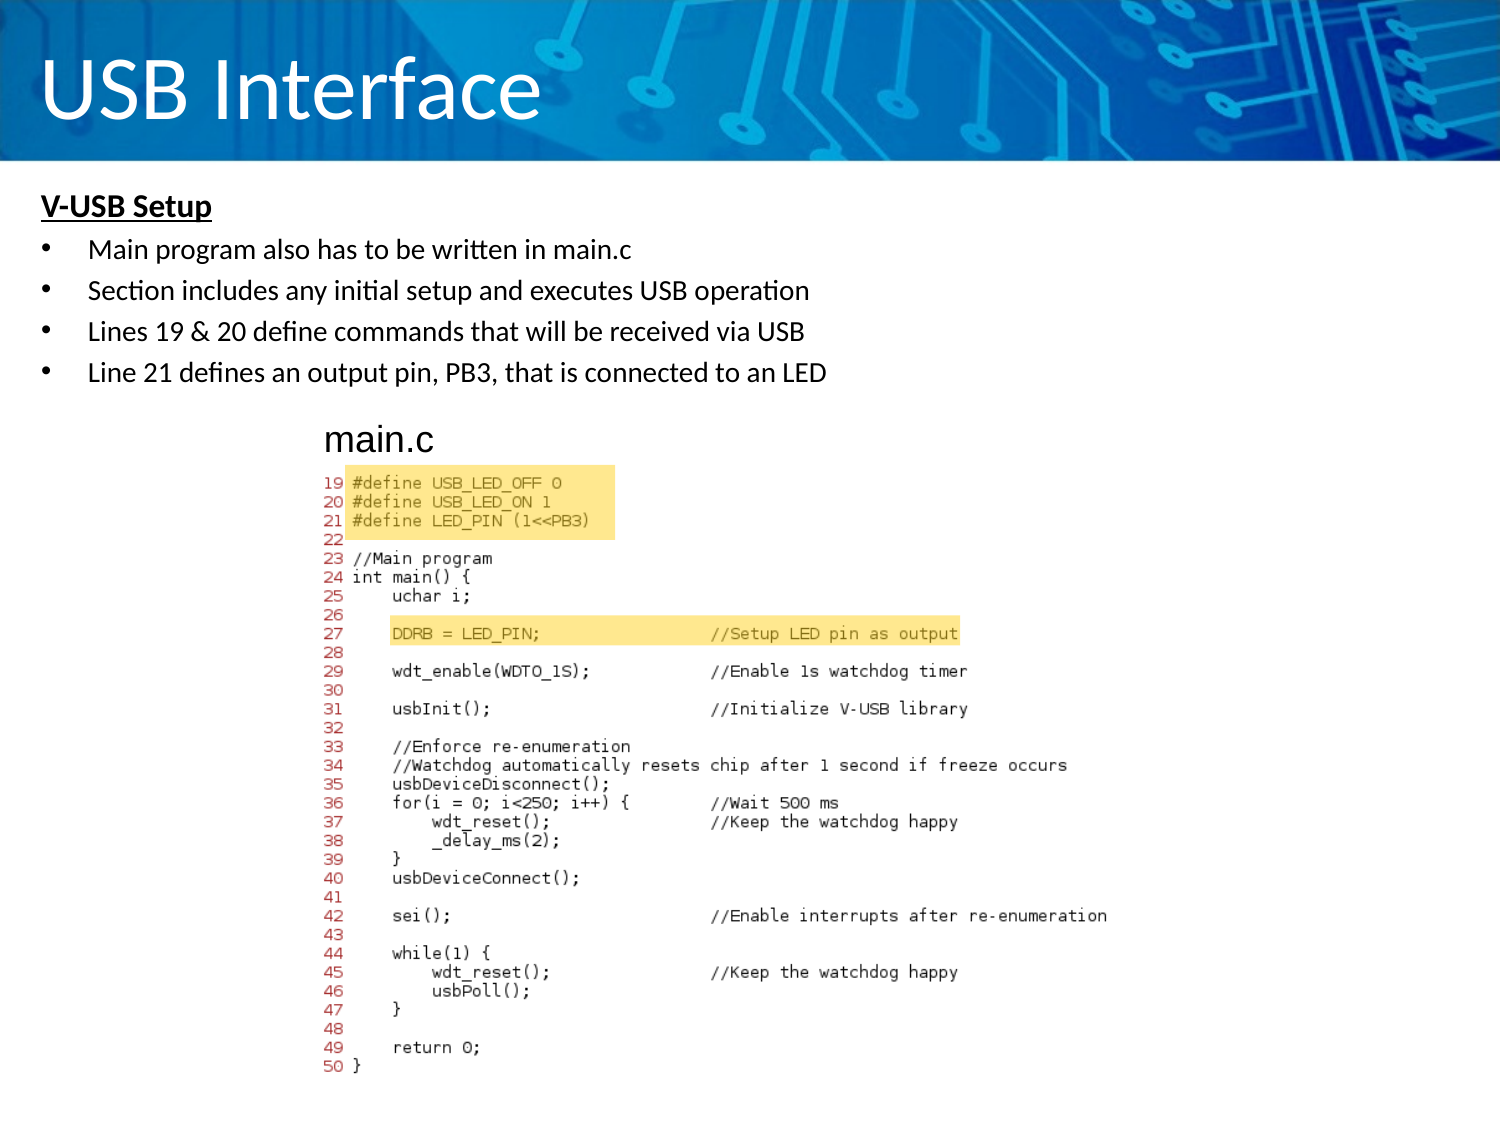

# USB Interface
V-USB Setup
Main program also has to be written in main.c
Section includes any initial setup and executes USB operation
Lines 19 & 20 define commands that will be received via USB
Line 21 defines an output pin, PB3, that is connected to an LED
main.c